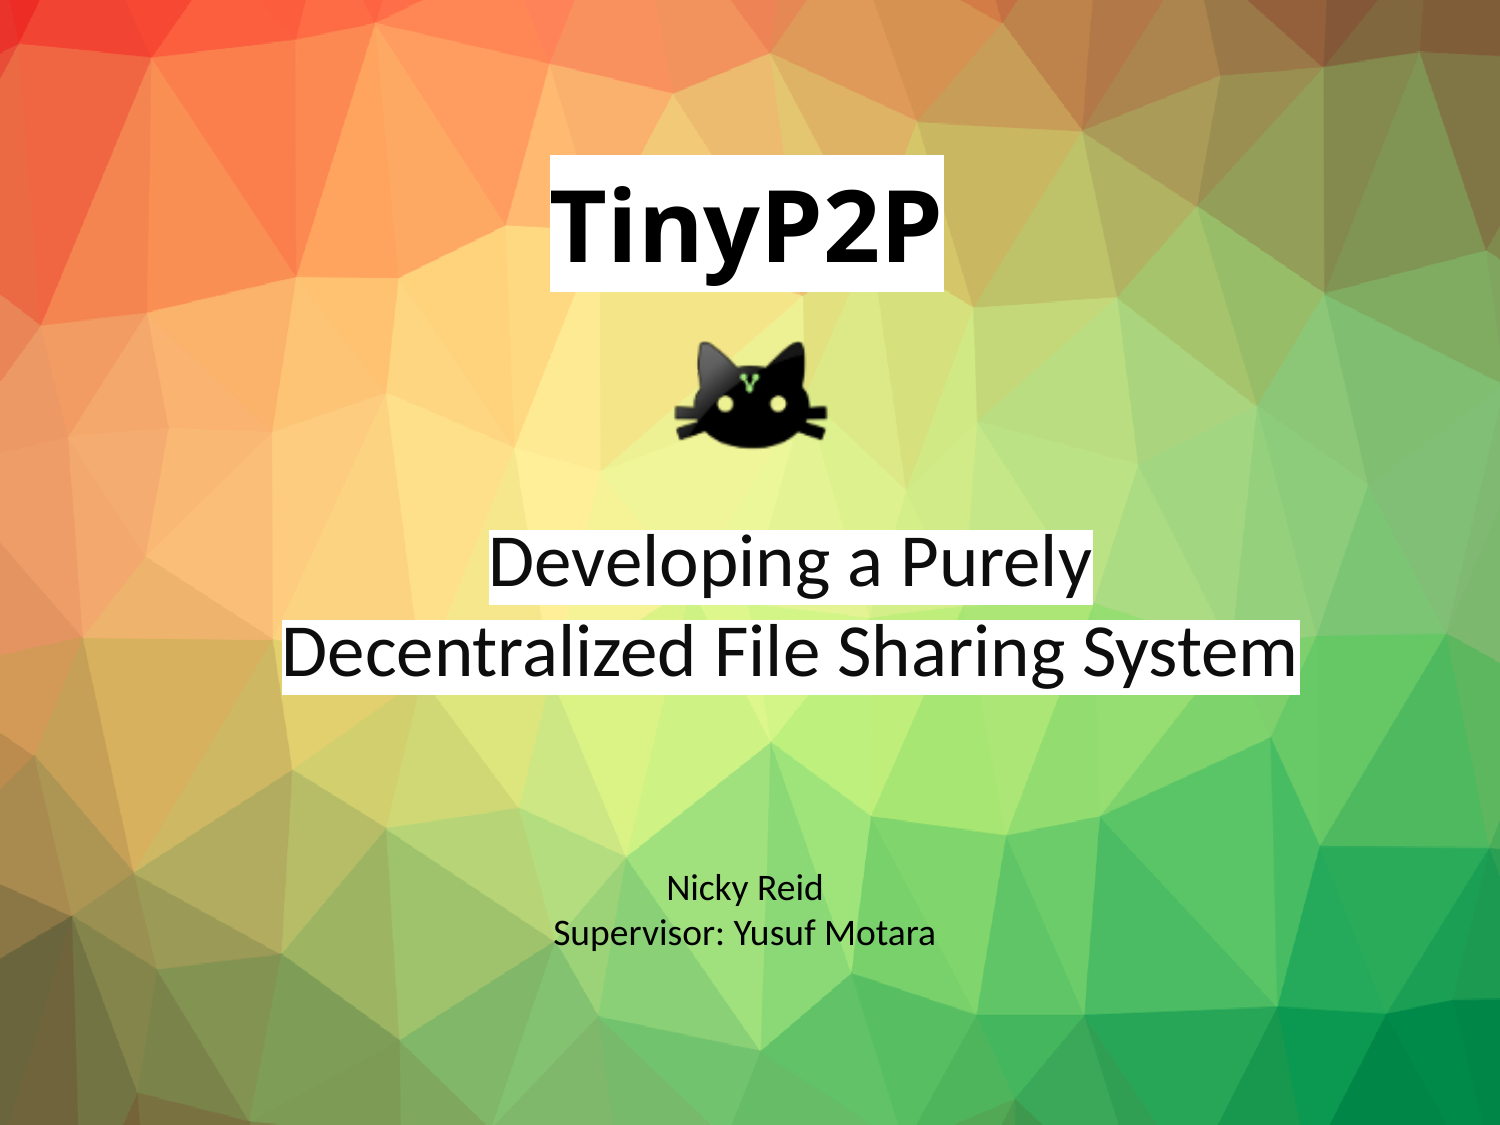

# TinyP2P
Developing a Purely Decentralized File Sharing System
Nicky Reid
Supervisor: Yusuf Motara